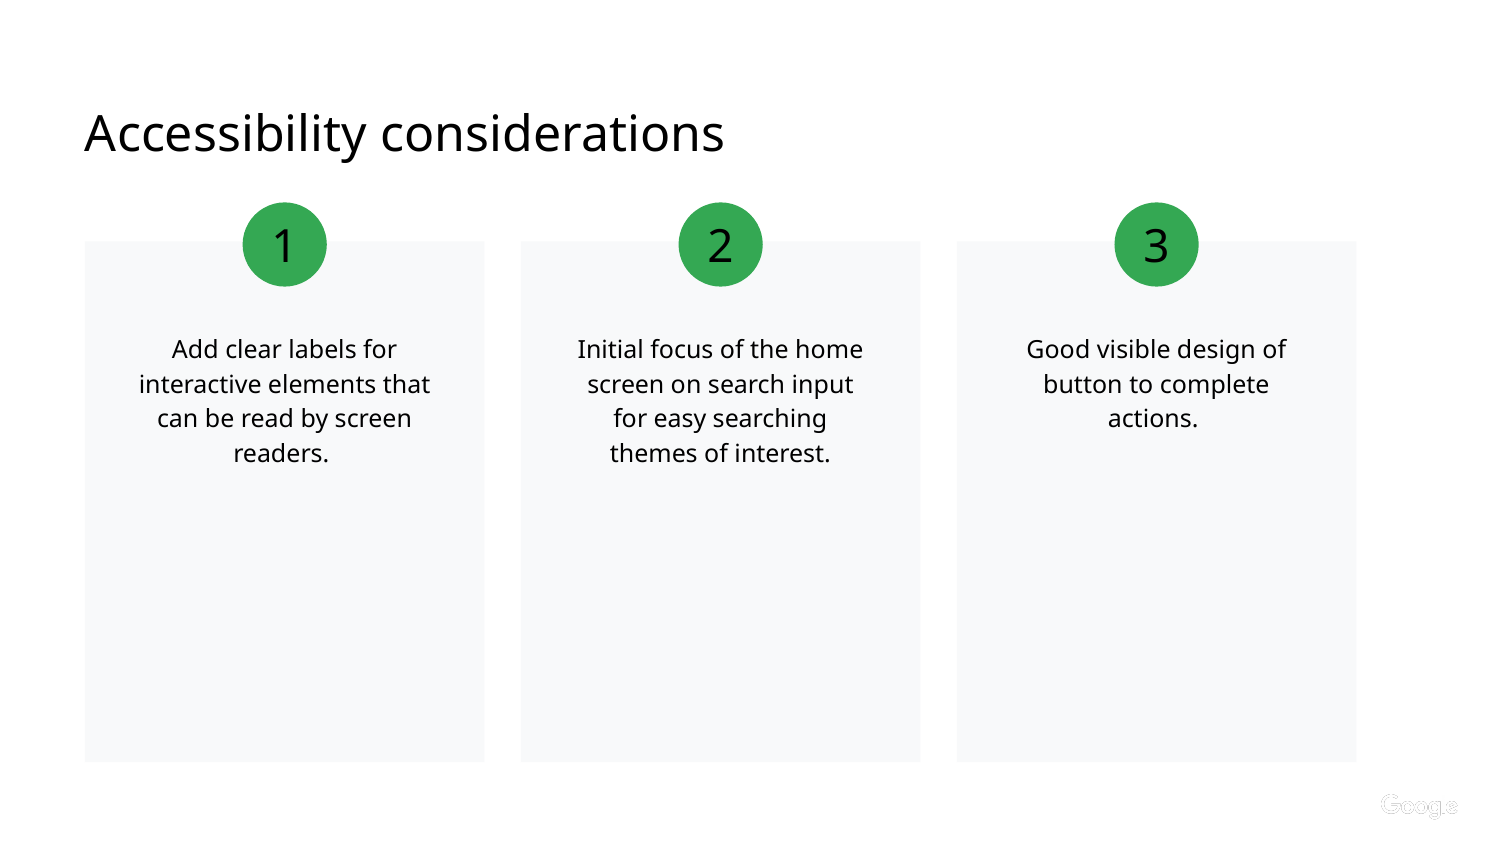

Accessibility considerations
1
2
3
Add clear labels for interactive elements that can be read by screen readers.
Initial focus of the home screen on search input for easy searching themes of interest.
Good visible design of button to complete actions.